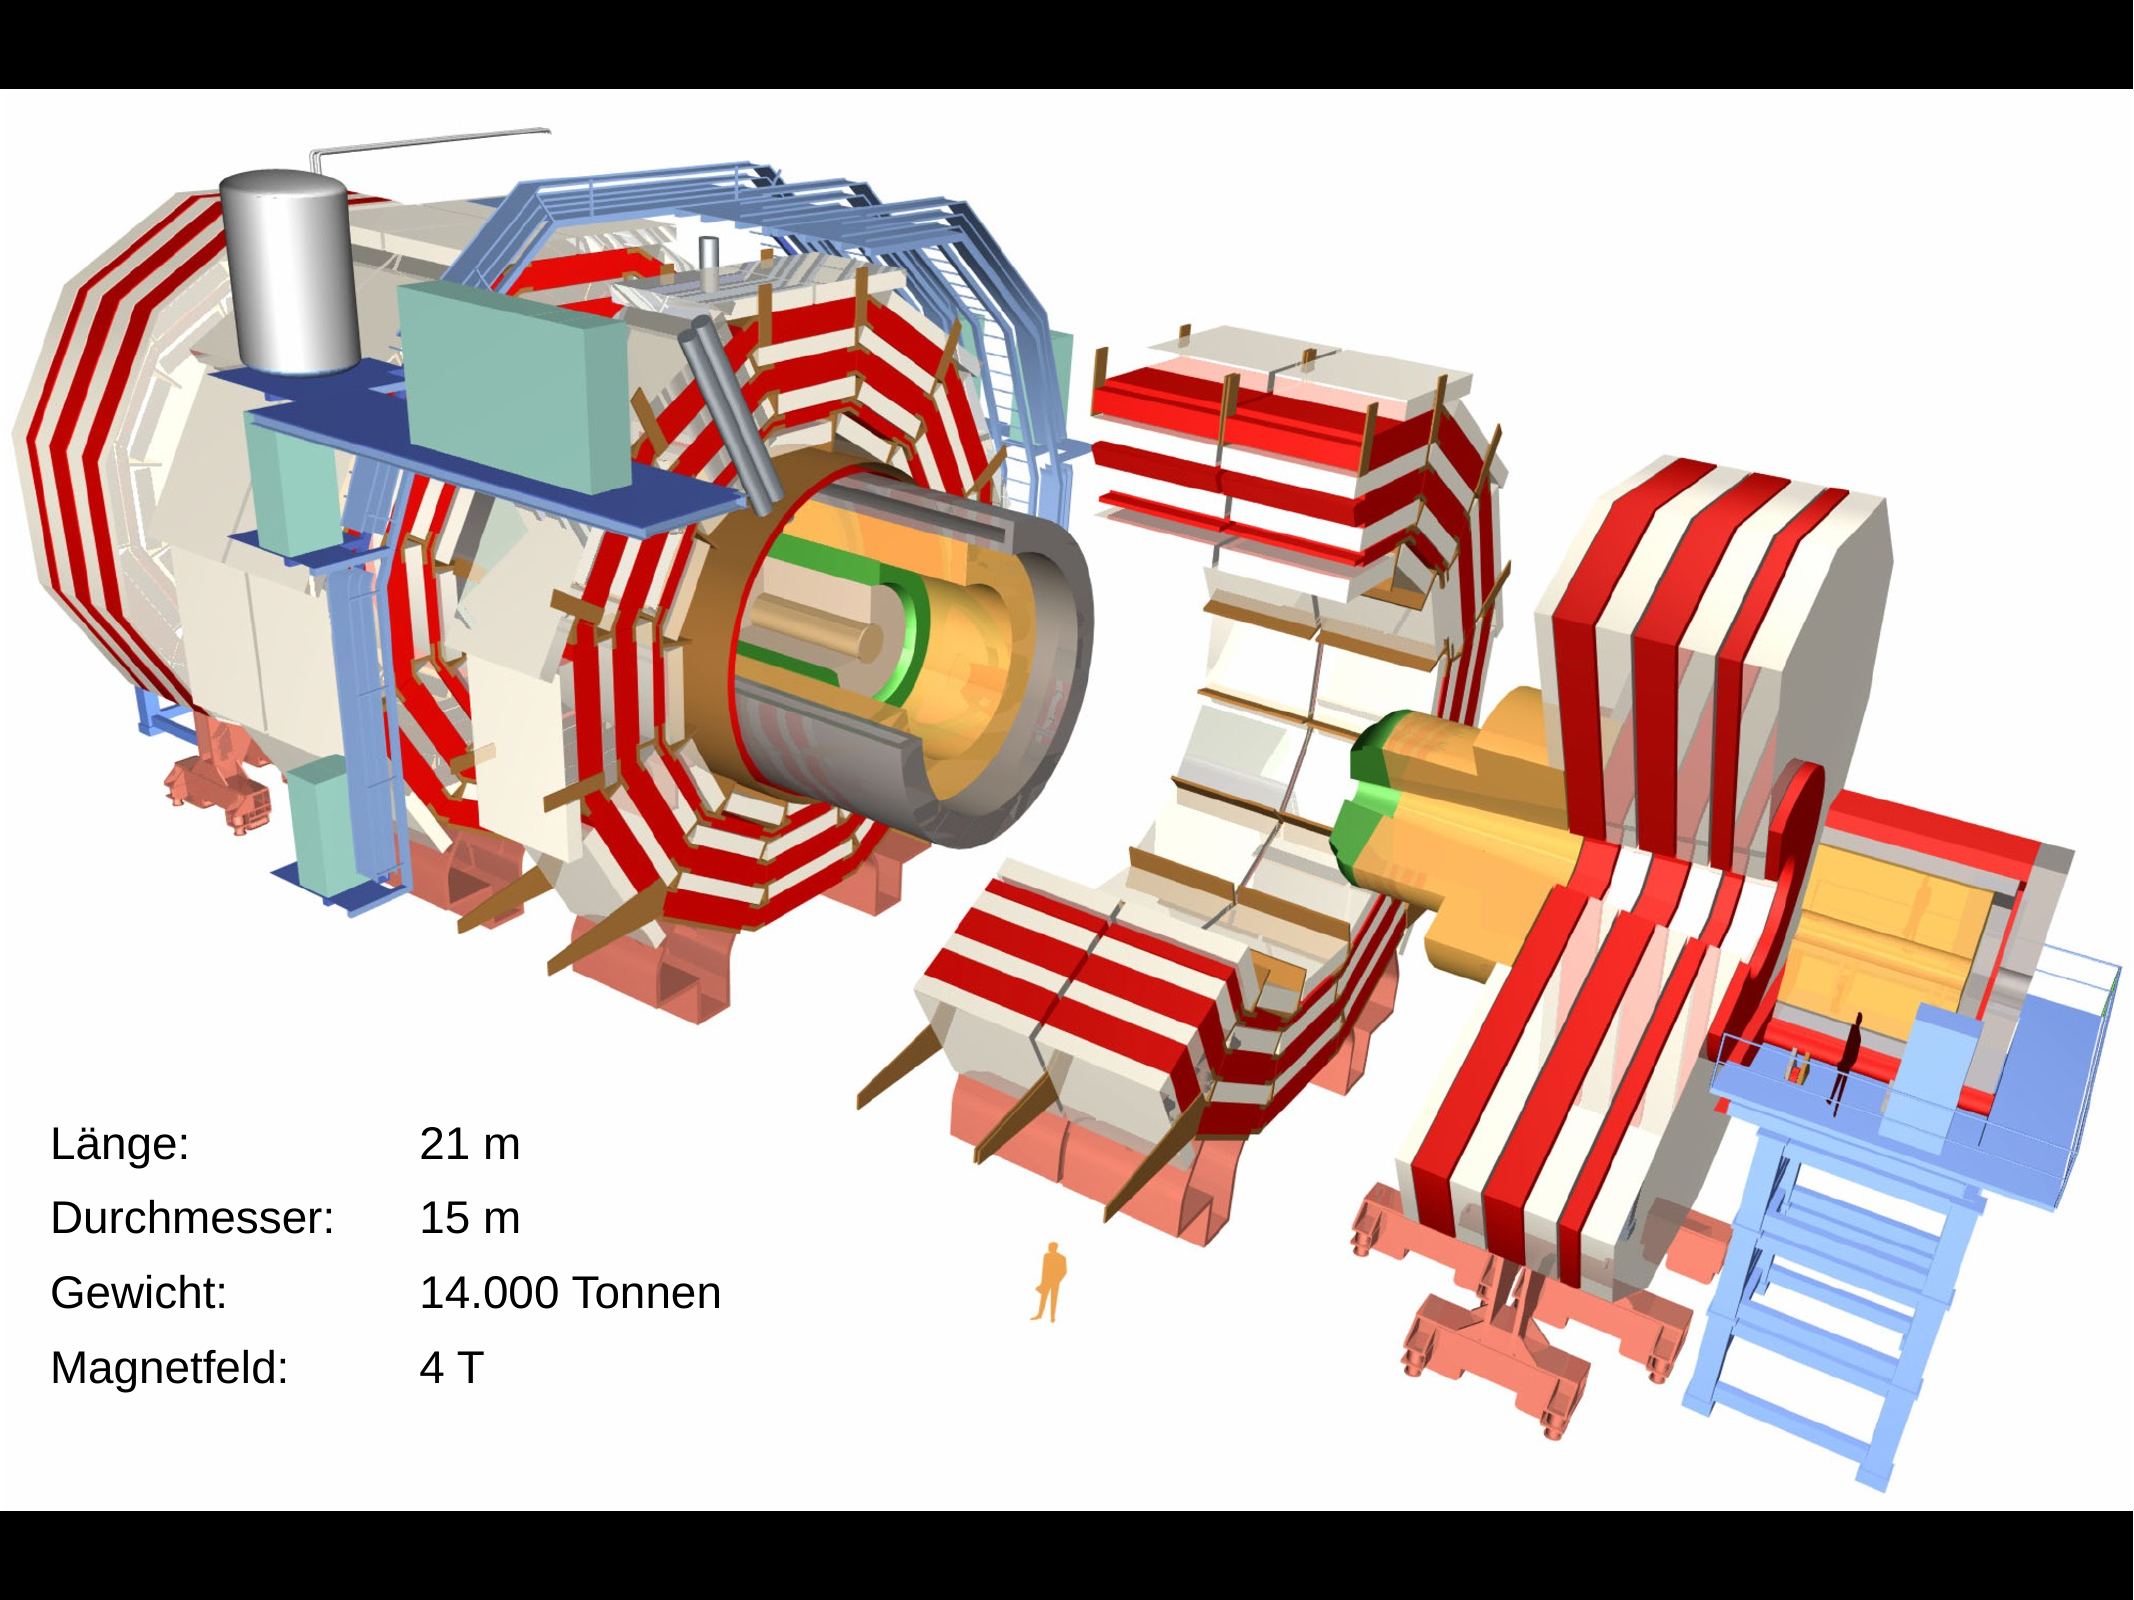

#
Länge: 			21 m
Durchmesser: 	15 m
Gewicht: 			14.000 Tonnen
Magnetfeld: 		4 T